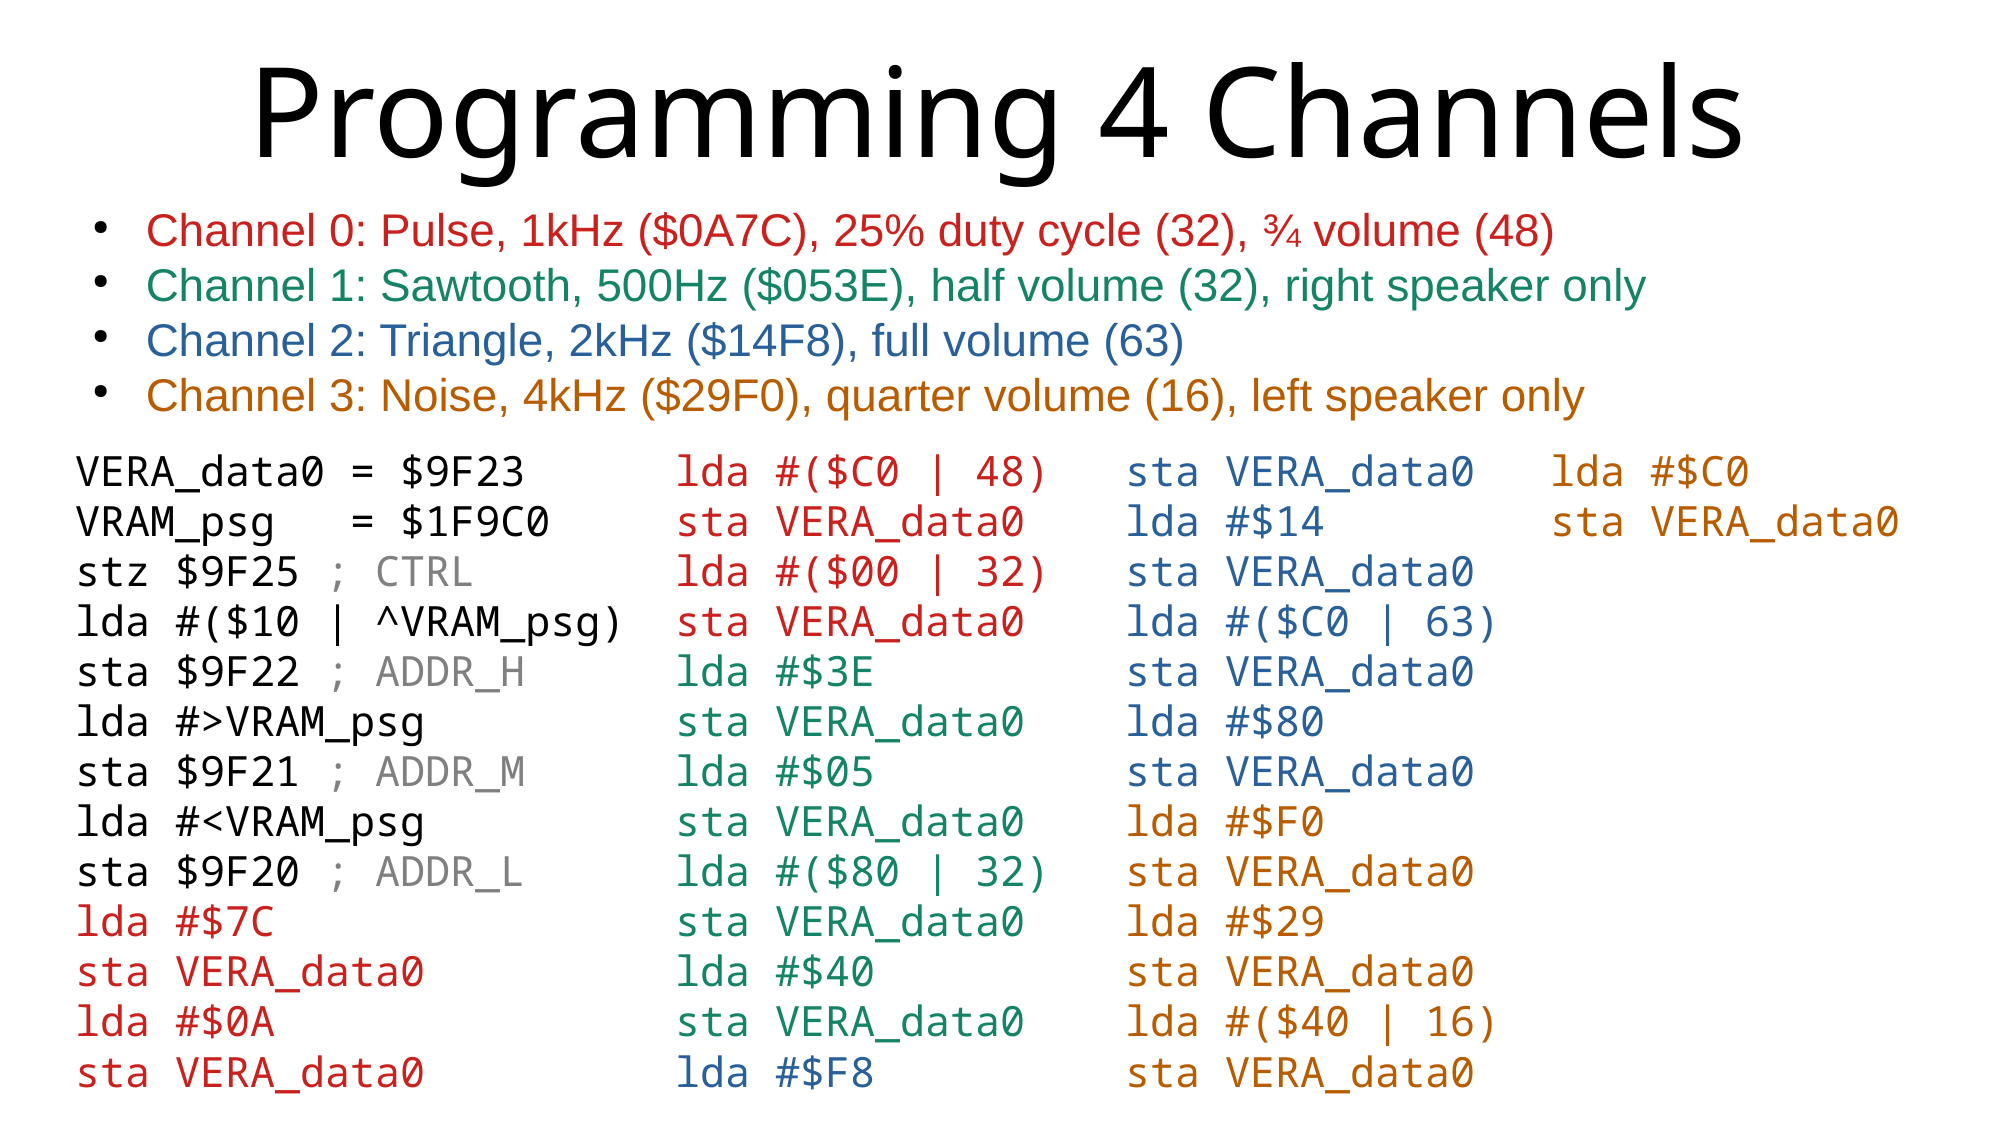

Programming 4 Channels
# Channel 0: Pulse, 1kHz ($0A7C), 25% duty cycle (32), ¾ volume (48)
Channel 1: Sawtooth, 500Hz ($053E), half volume (32), right speaker only
Channel 2: Triangle, 2kHz ($14F8), full volume (63)
Channel 3: Noise, 4kHz ($29F0), quarter volume (16), left speaker only
VERA_data0 = $9F23 lda #($C0 | 48) sta VERA_data0 lda #$C0
VRAM_psg = $1F9C0 sta VERA_data0 lda #$14 sta VERA_data0
stz $9F25 ; CTRL lda #($00 | 32) sta VERA_data0
lda #($10 | ^VRAM_psg) sta VERA_data0 lda #($C0 | 63)
sta $9F22 ; ADDR_H lda #$3E sta VERA_data0
lda #>VRAM_psg sta VERA_data0 lda #$80
sta $9F21 ; ADDR_M lda #$05 sta VERA_data0
lda #<VRAM_psg sta VERA_data0 lda #$F0
sta $9F20 ; ADDR_L lda #($80 | 32) sta VERA_data0
lda #$7C sta VERA_data0 lda #$29
sta VERA_data0 lda #$40 sta VERA_data0
lda #$0A sta VERA_data0 lda #($40 | 16)
sta VERA_data0 lda #$F8 sta VERA_data0